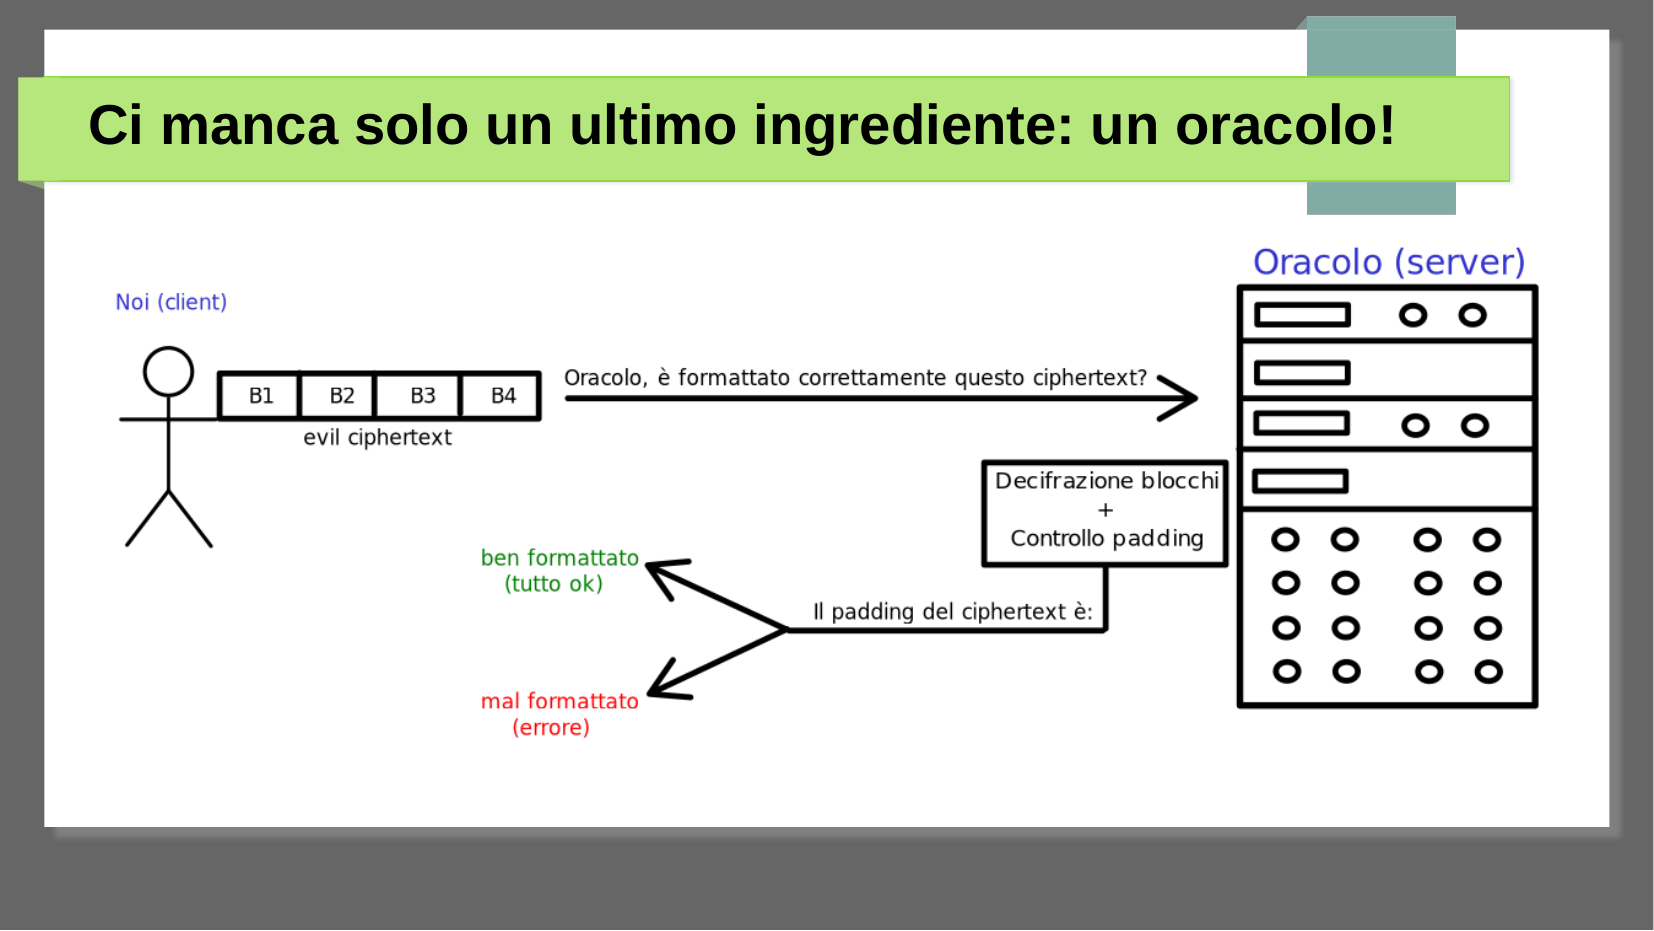

# Ci manca solo un ultimo ingrediente: un oracolo!